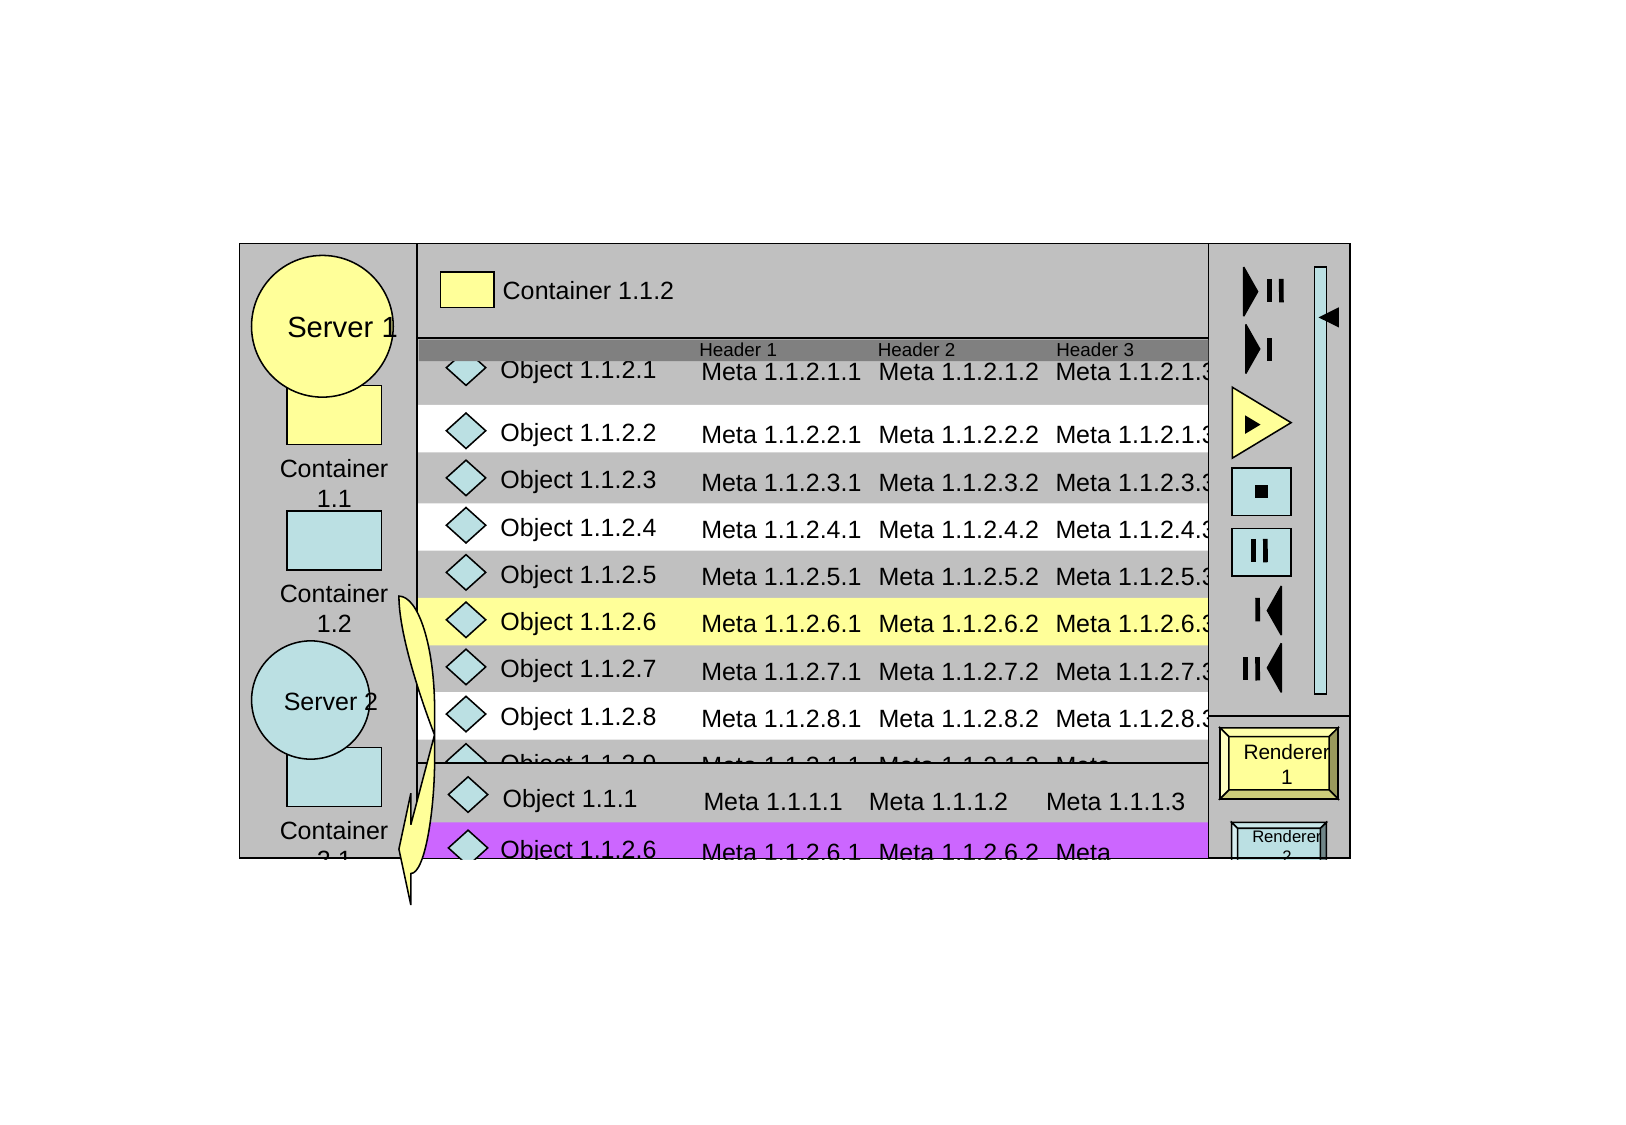

Server 1
Container 1.1.2
Header 2
Header 3
Header 1
Object 1.1.2.1
Meta 1.1.2.1.1
Meta 1.1.2.1.2
Meta 1.1.2.1.3
Container 1.1
Object 1.1.2.2
Meta 1.1.2.2.1
Meta 1.1.2.2.2
Meta 1.1.2.1.3
Object 1.1.2.3
Meta 1.1.2.3.1
Meta 1.1.2.3.2
Meta 1.1.2.3.3
Object 1.1.2.4
Meta 1.1.2.4.1
Meta 1.1.2.4.2
Meta 1.1.2.4.3
Container 1.2
Object 1.1.2.5
Meta 1.1.2.5.1
Meta 1.1.2.5.2
Meta 1.1.2.5.3
Object 1.1.2.6
Meta 1.1.2.6.1
Meta 1.1.2.6.2
Meta 1.1.2.6.3
Server 2
Object 1.1.2.7
Meta 1.1.2.7.1
Meta 1.1.2.7.2
Meta 1.1.2.7.3
Object 1.1.2.8
Meta 1.1.2.8.1
Meta 1.1.2.8.2
Meta 1.1.2.8.3
Renderer
1
Object 1.1.2.9
Meta 1.1.2.1.1
Meta 1.1.2.1.2
Meta 1.1.2.1..3
Container 2.1
Object 1.1.1
Meta 1.1.1.1
Meta 1.1.1.2
Meta 1.1.1.3
Renderer
2
Object 1.1.2.6
Meta 1.1.2.6.1
Meta 1.1.2.6.2
Meta 1.1.2.6..3